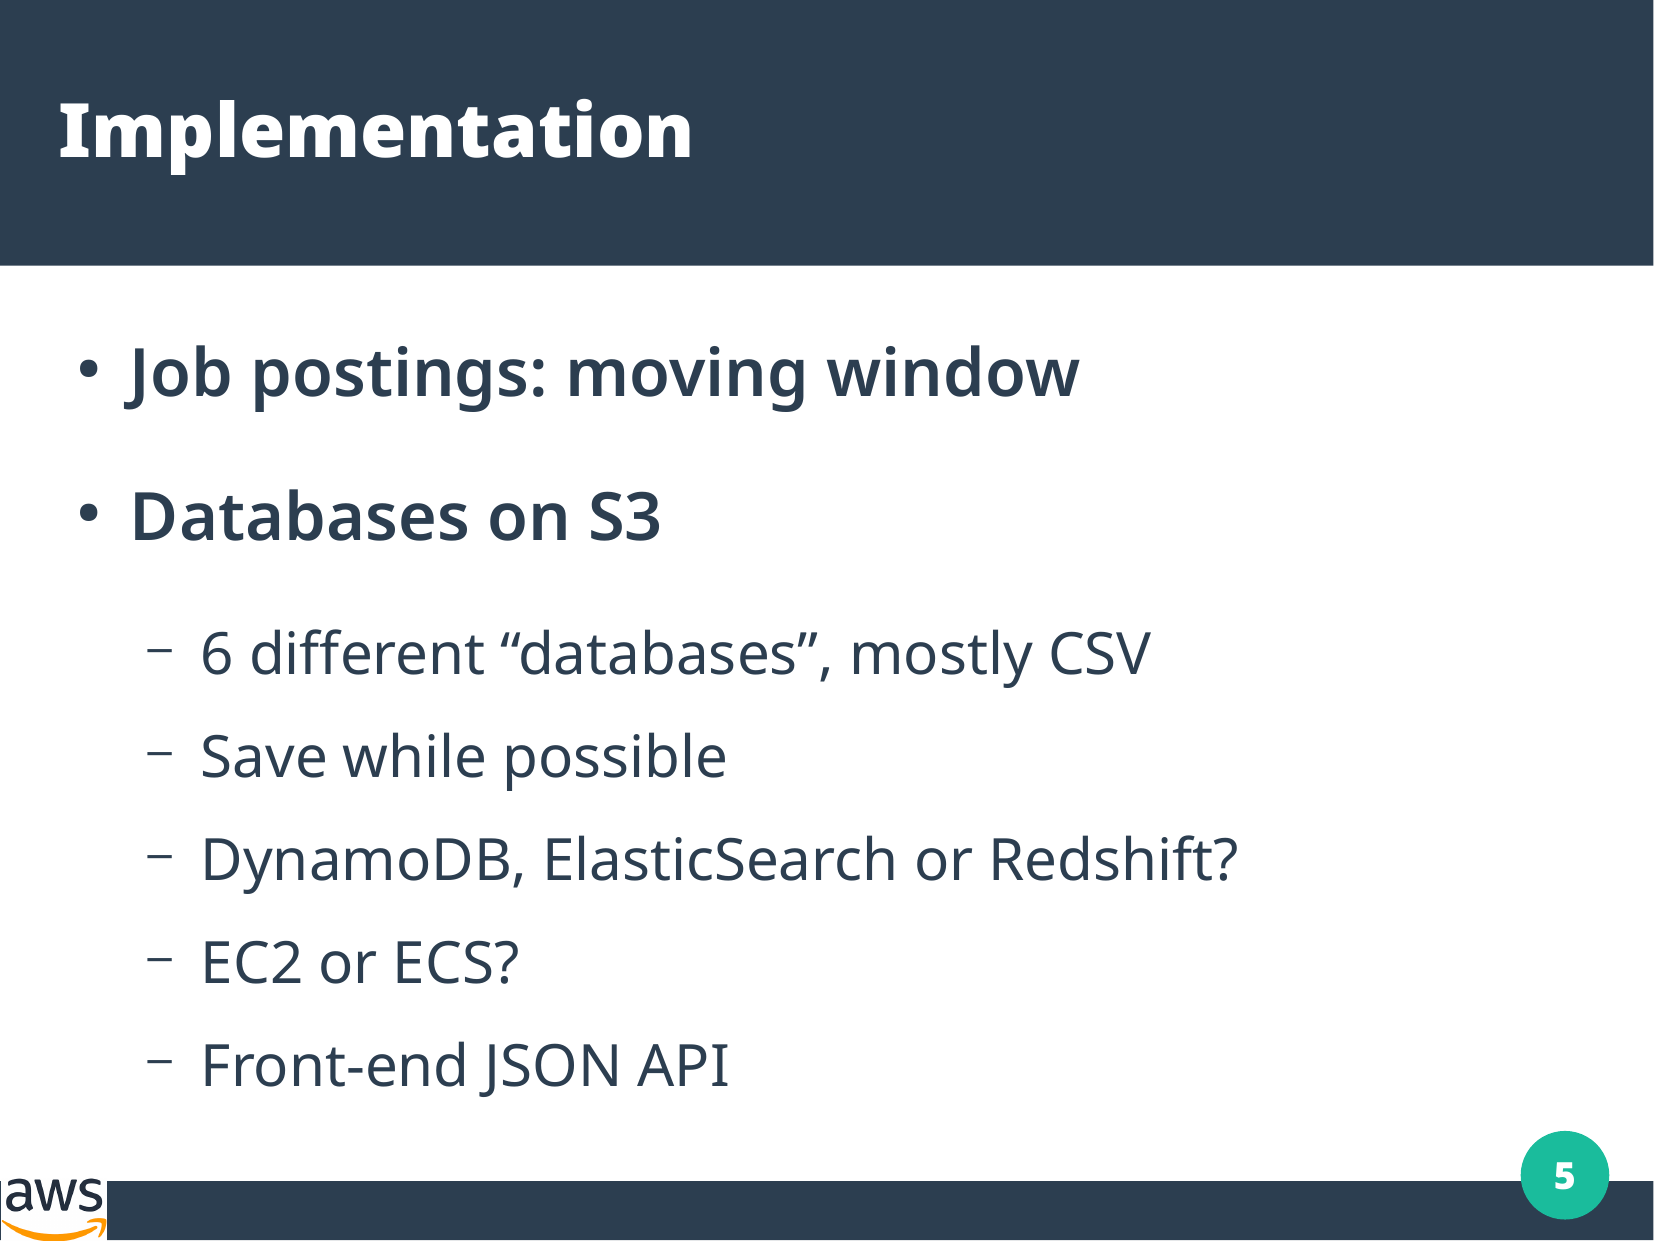

# Implementation
Job postings: moving window
Databases on S3
6 different “databases”, mostly CSV
Save while possible
DynamoDB, ElasticSearch or Redshift?
EC2 or ECS?
Front-end JSON API
5